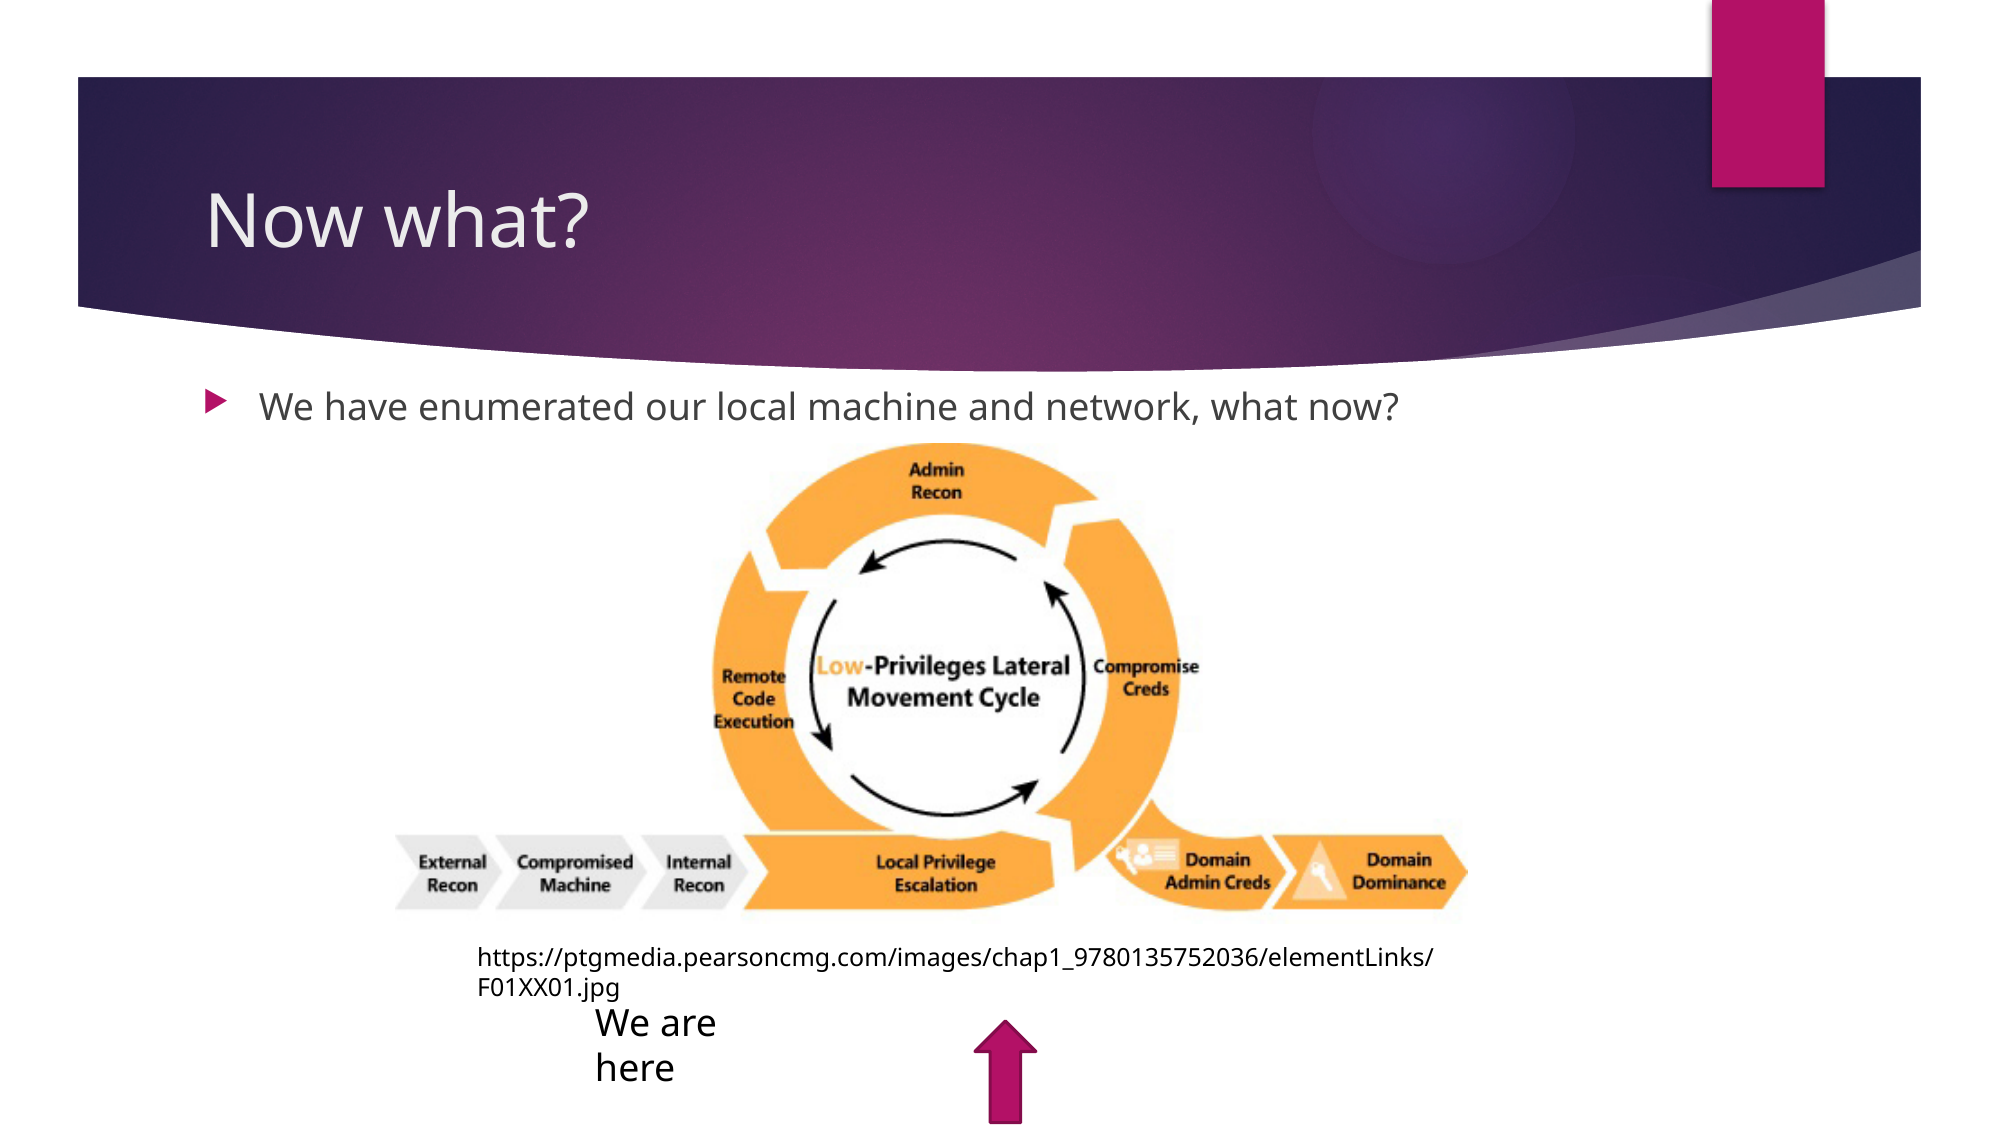

# Now what?
We have enumerated our local machine and network, what now?
https://ptgmedia.pearsoncmg.com/images/chap1_9780135752036/elementLinks/F01XX01.jpg
We are here